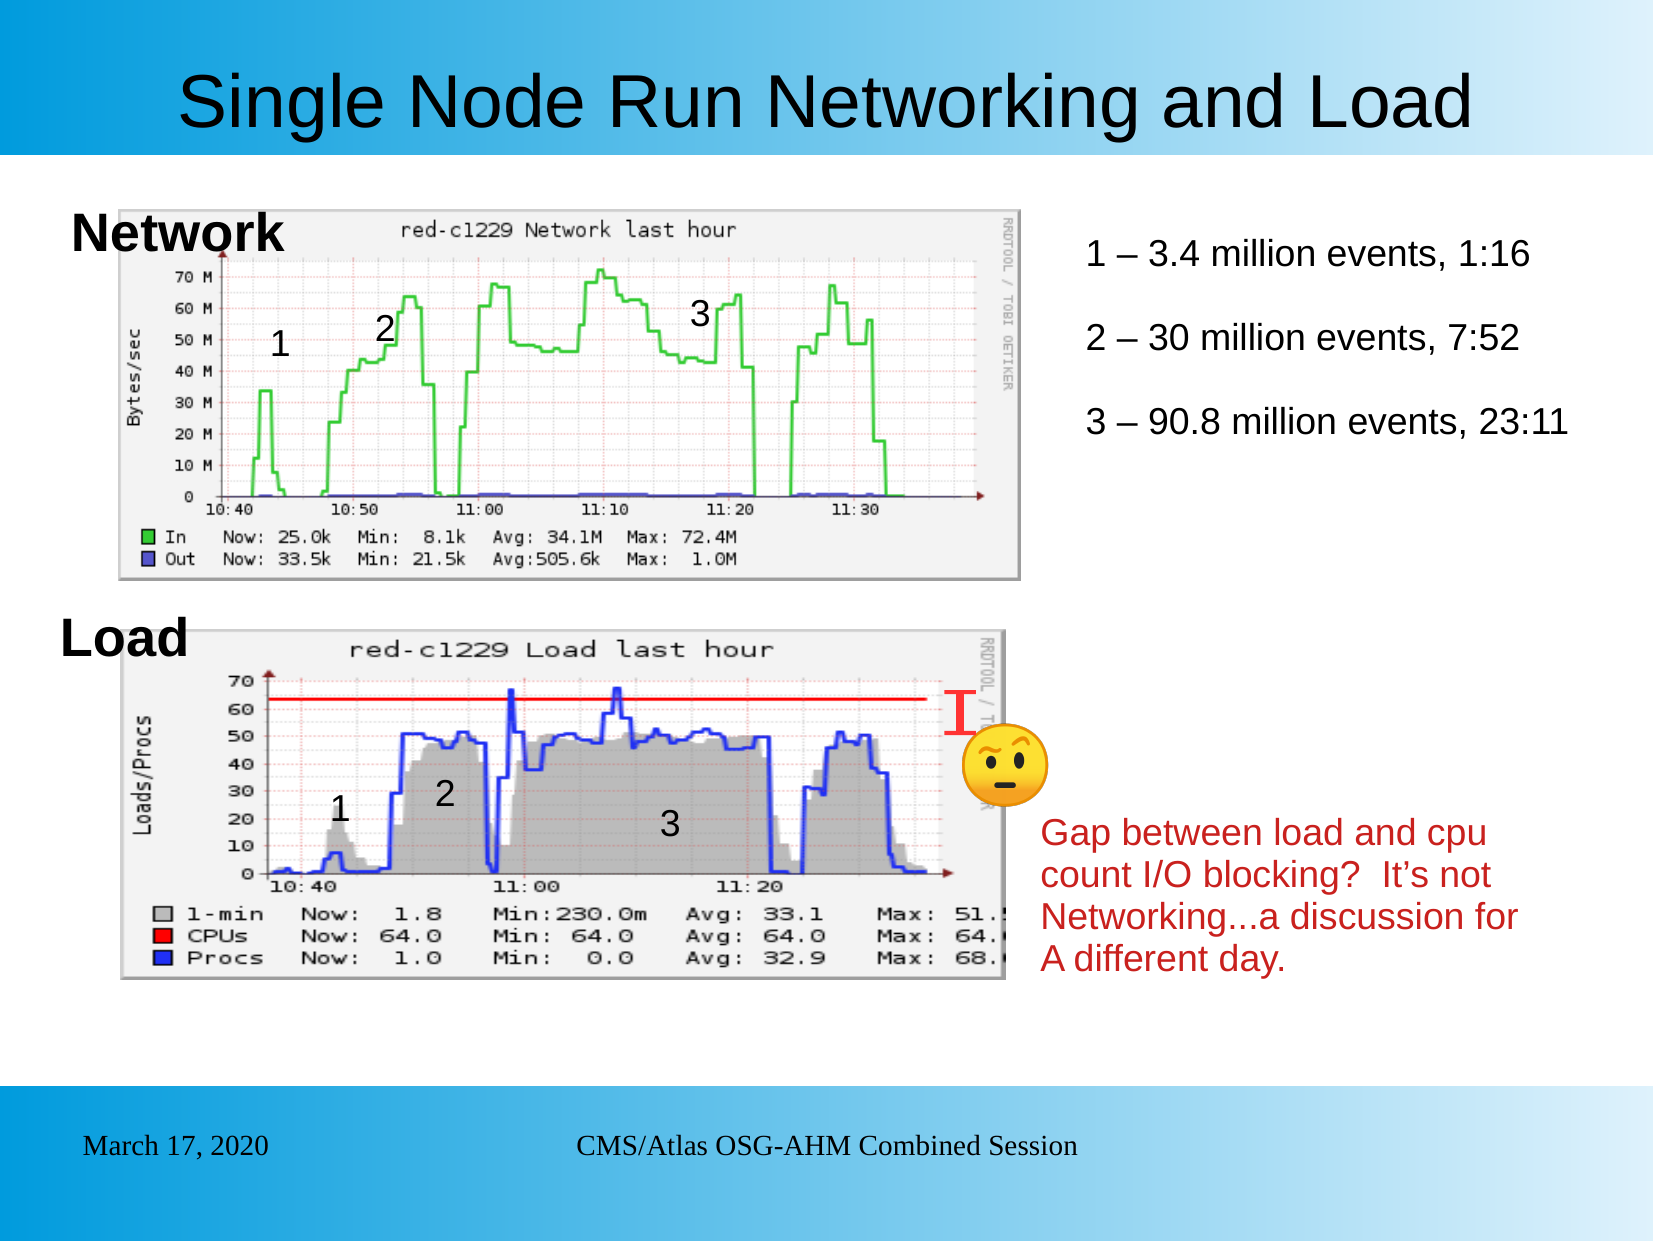

# Single Node Run Networking and Load
Network
1 – 3.4 million events, 1:16
2 – 30 million events, 7:52
3 – 90.8 million events, 23:11
3
2
1
Load
2
1
3
Gap between load and cpu
count I/O blocking? It’s not
Networking...a discussion for
A different day.
March 17, 2020
CMS/Atlas OSG-AHM Combined Session